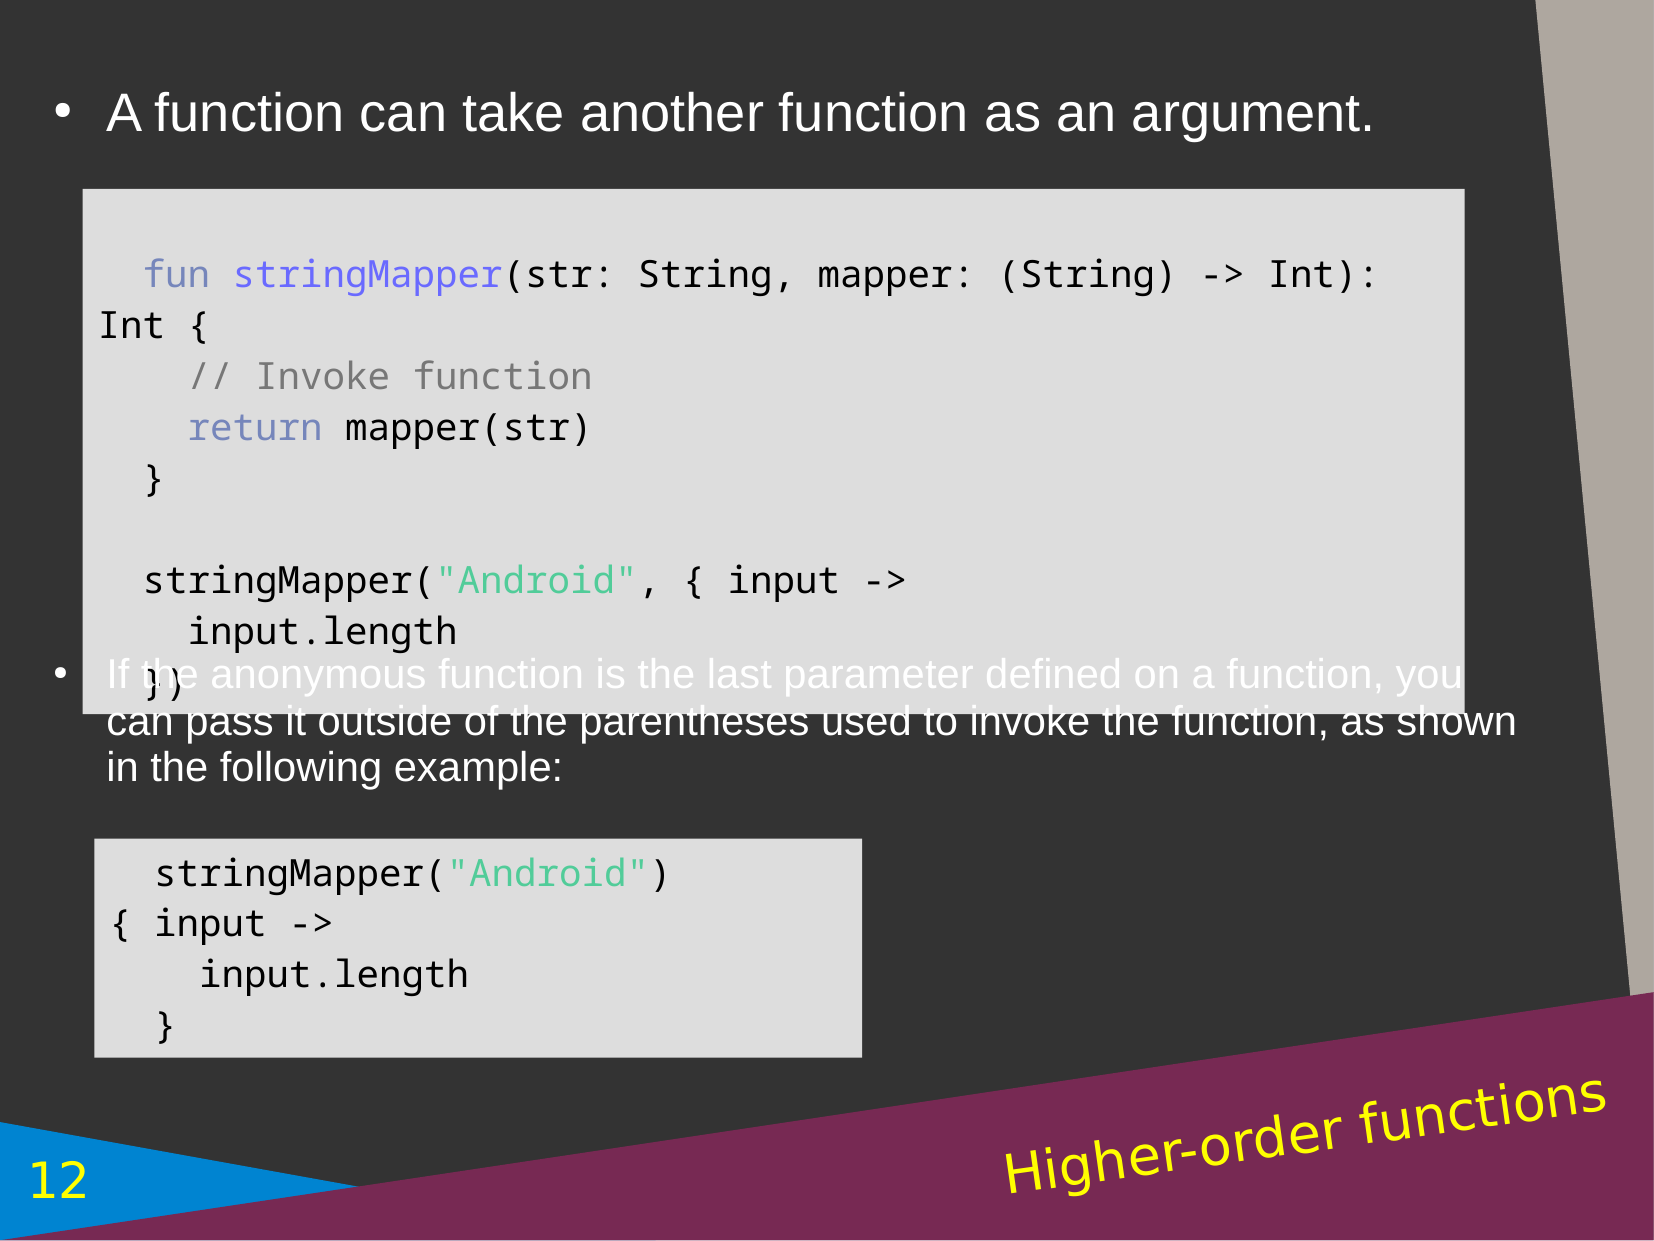

A function can take another function as an argument.
 fun stringMapper(str: String, mapper: (String) -> Int): Int {
 // Invoke function
 return mapper(str)
 }
 stringMapper("Android", { input ->
 input.length
 })
If the anonymous function is the last parameter defined on a function, you can pass it outside of the parentheses used to invoke the function, as shown in the following example:
 stringMapper("Android") { input ->
 input.length
 }
# Higher-order functions
12